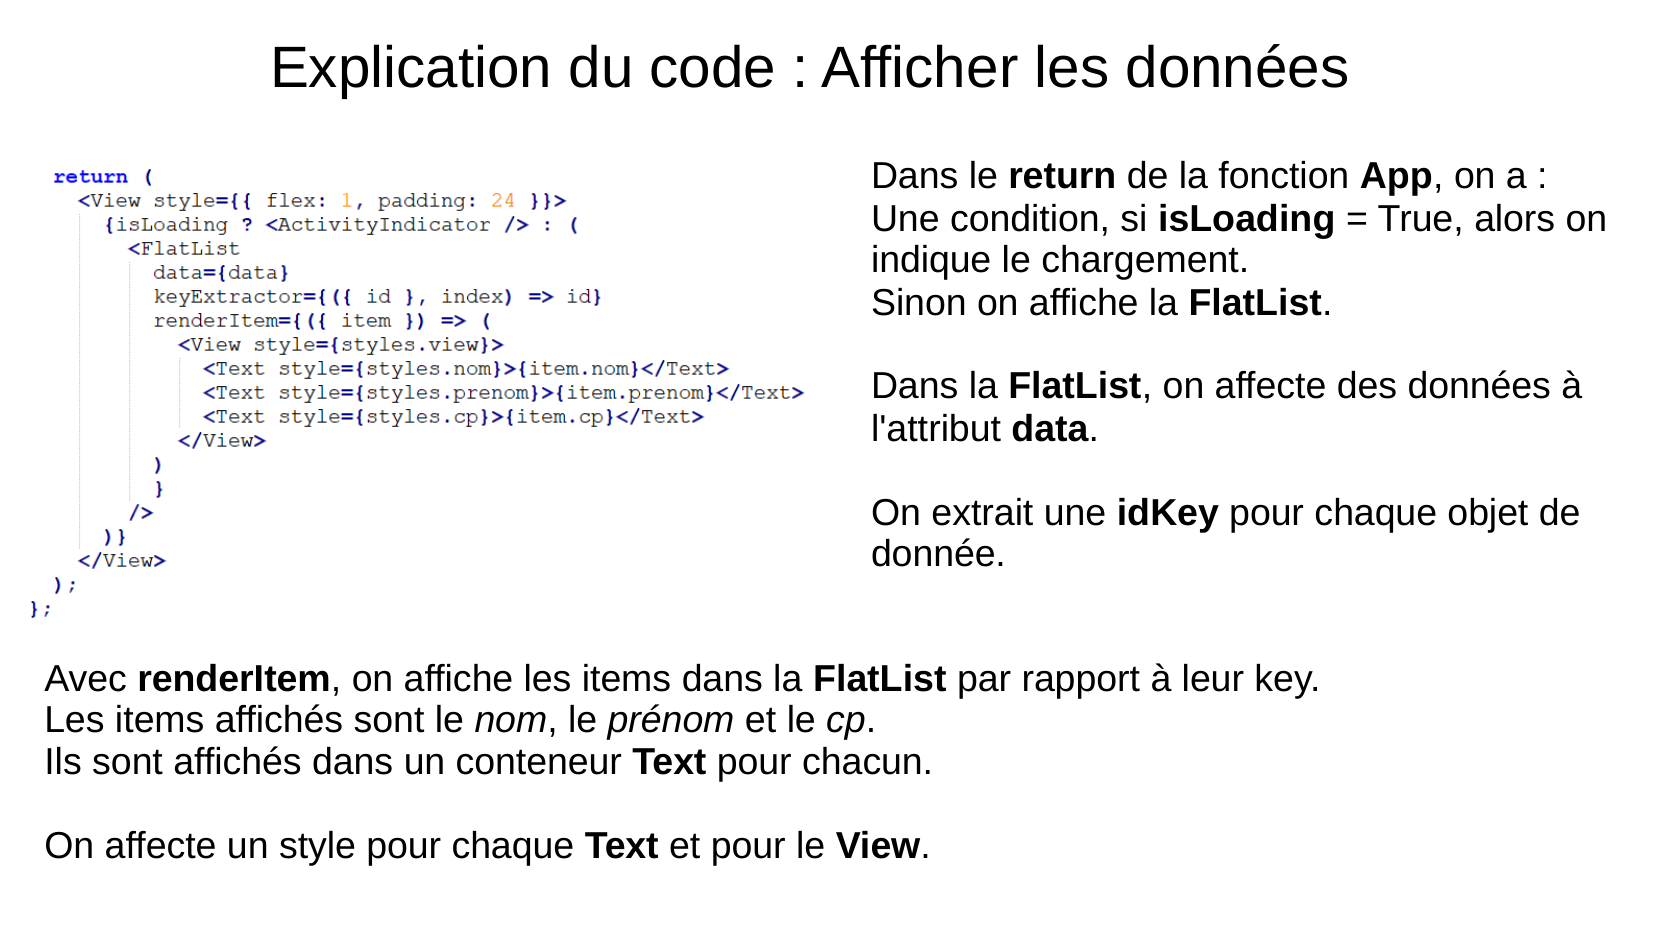

# Explication du code : Afficher les données
Dans le return de la fonction App, on a :
Une condition, si isLoading = True, alors on indique le chargement.
Sinon on affiche la FlatList.
Dans la FlatList, on affecte des données à l'attribut data.
On extrait une idKey pour chaque objet de donnée.
Avec renderItem, on affiche les items dans la FlatList par rapport à leur key.
Les items affichés sont le nom, le prénom et le cp.
Ils sont affichés dans un conteneur Text pour chacun.
On affecte un style pour chaque Text et pour le View.